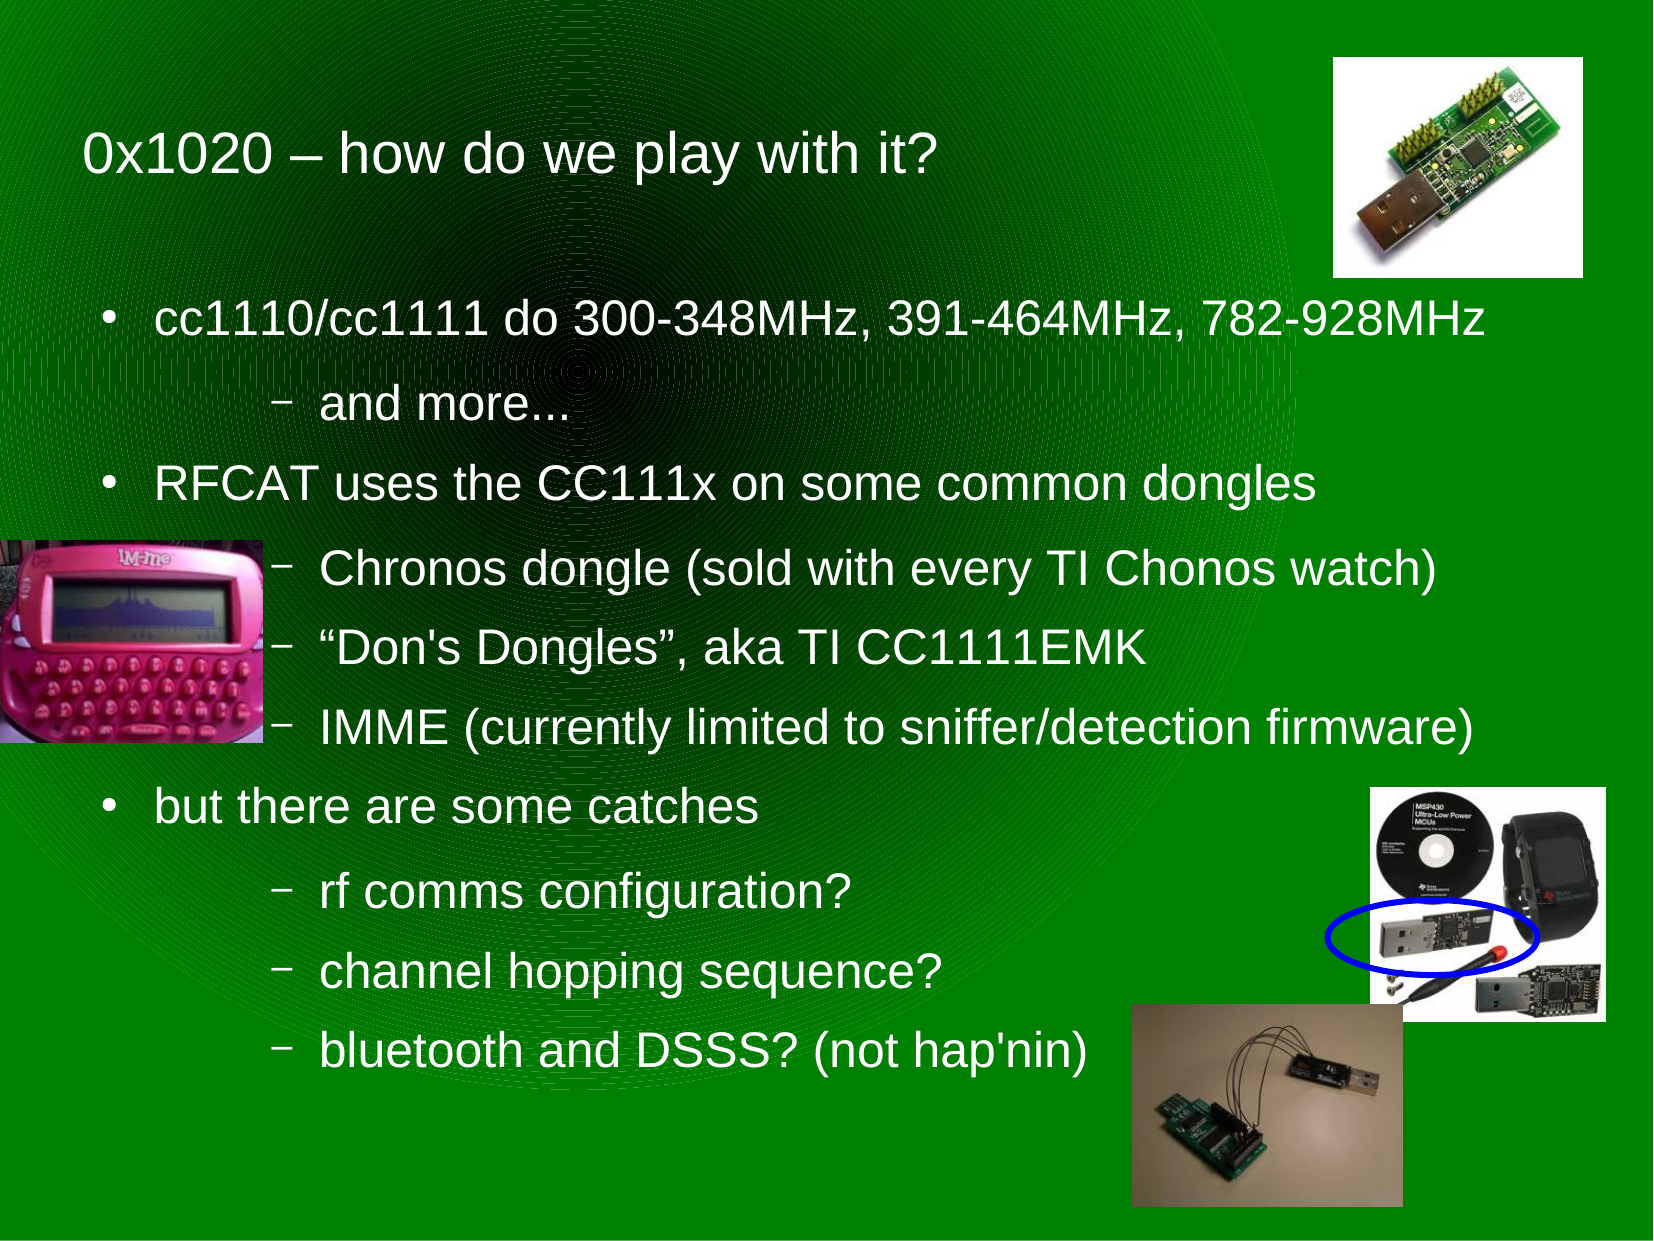

0x1020 – how do we play with it?
# cc1110/cc1111 do 300-348MHz, 391-464MHz, 782-928MHz
and more...
RFCAT uses the CC111x on some common dongles
Chronos dongle (sold with every TI Chonos watch)
“Don's Dongles”, aka TI CC1111EMK
IMME (currently limited to sniffer/detection firmware)
but there are some catches
rf comms configuration?
channel hopping sequence?
bluetooth and DSSS? (not hap'nin)